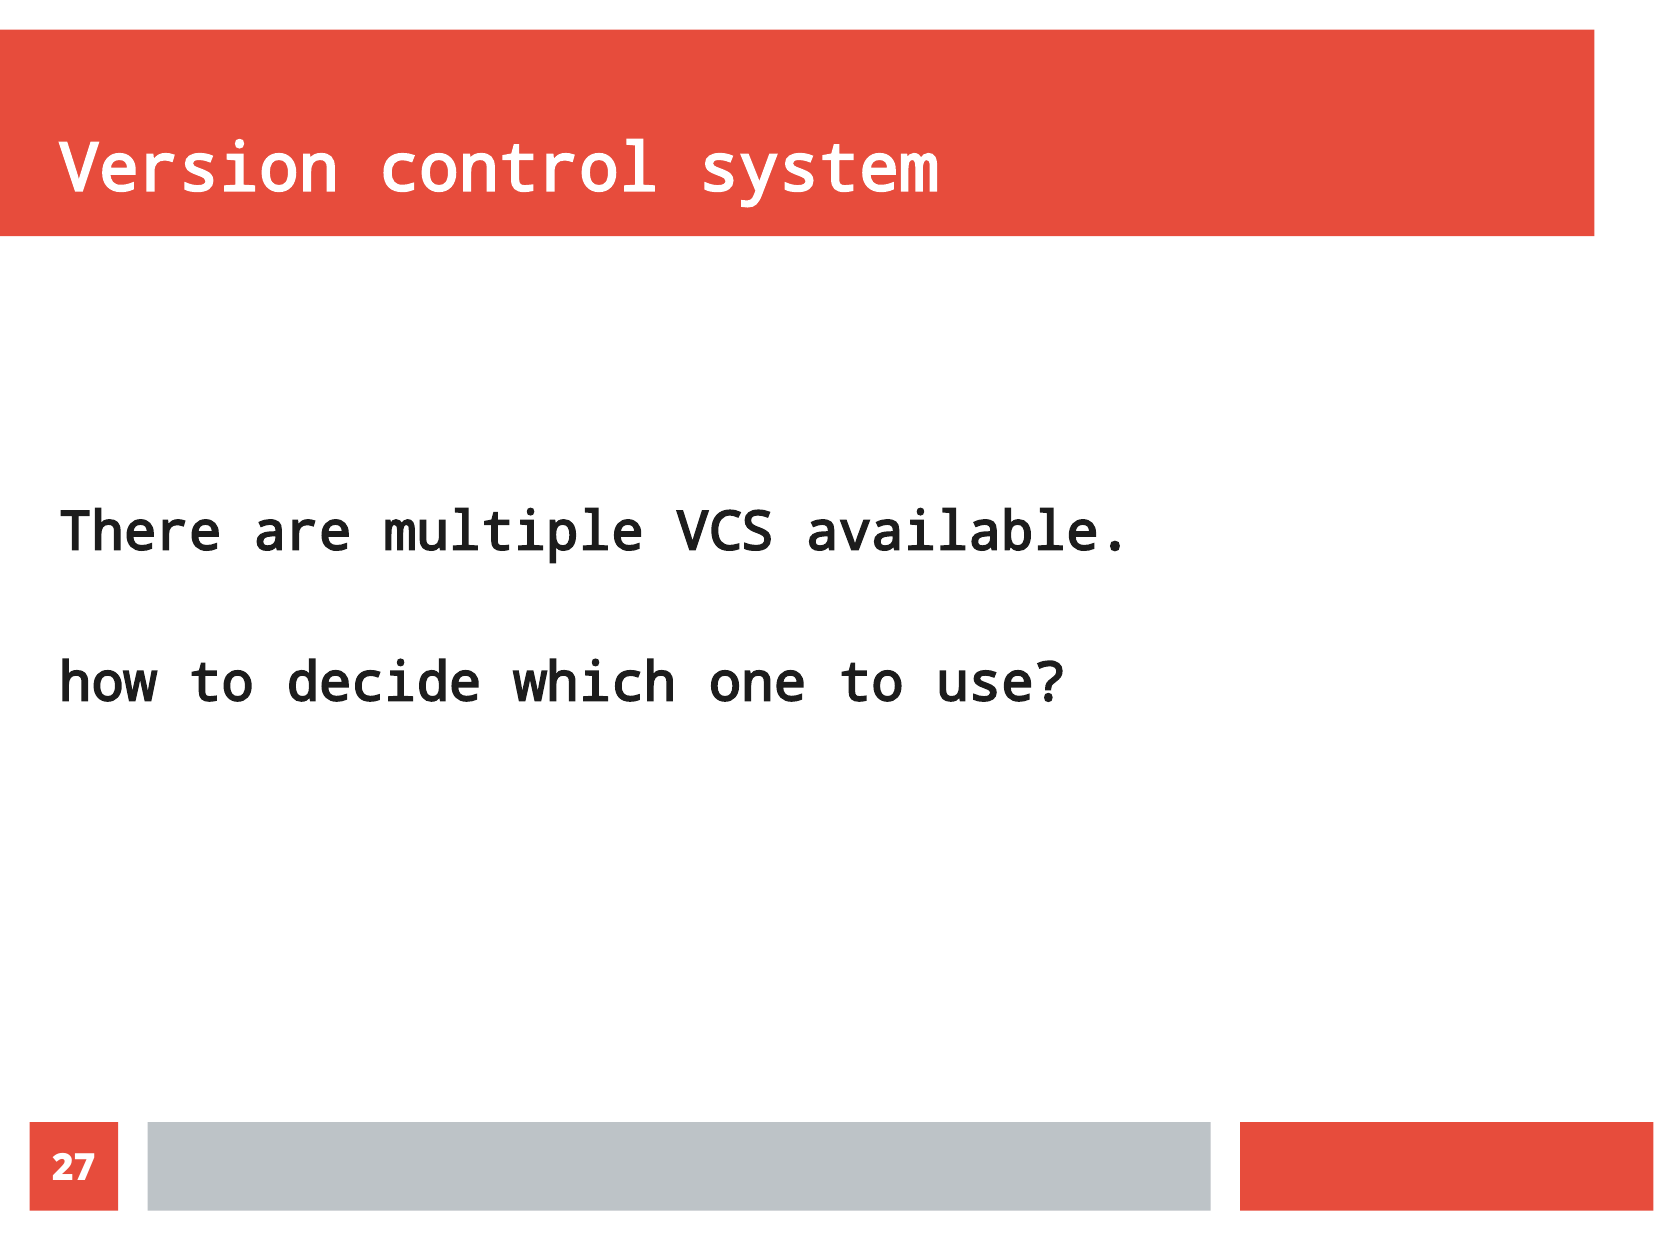

# Version control system
There are multiple VCS available.
how to decide which one to use?
27